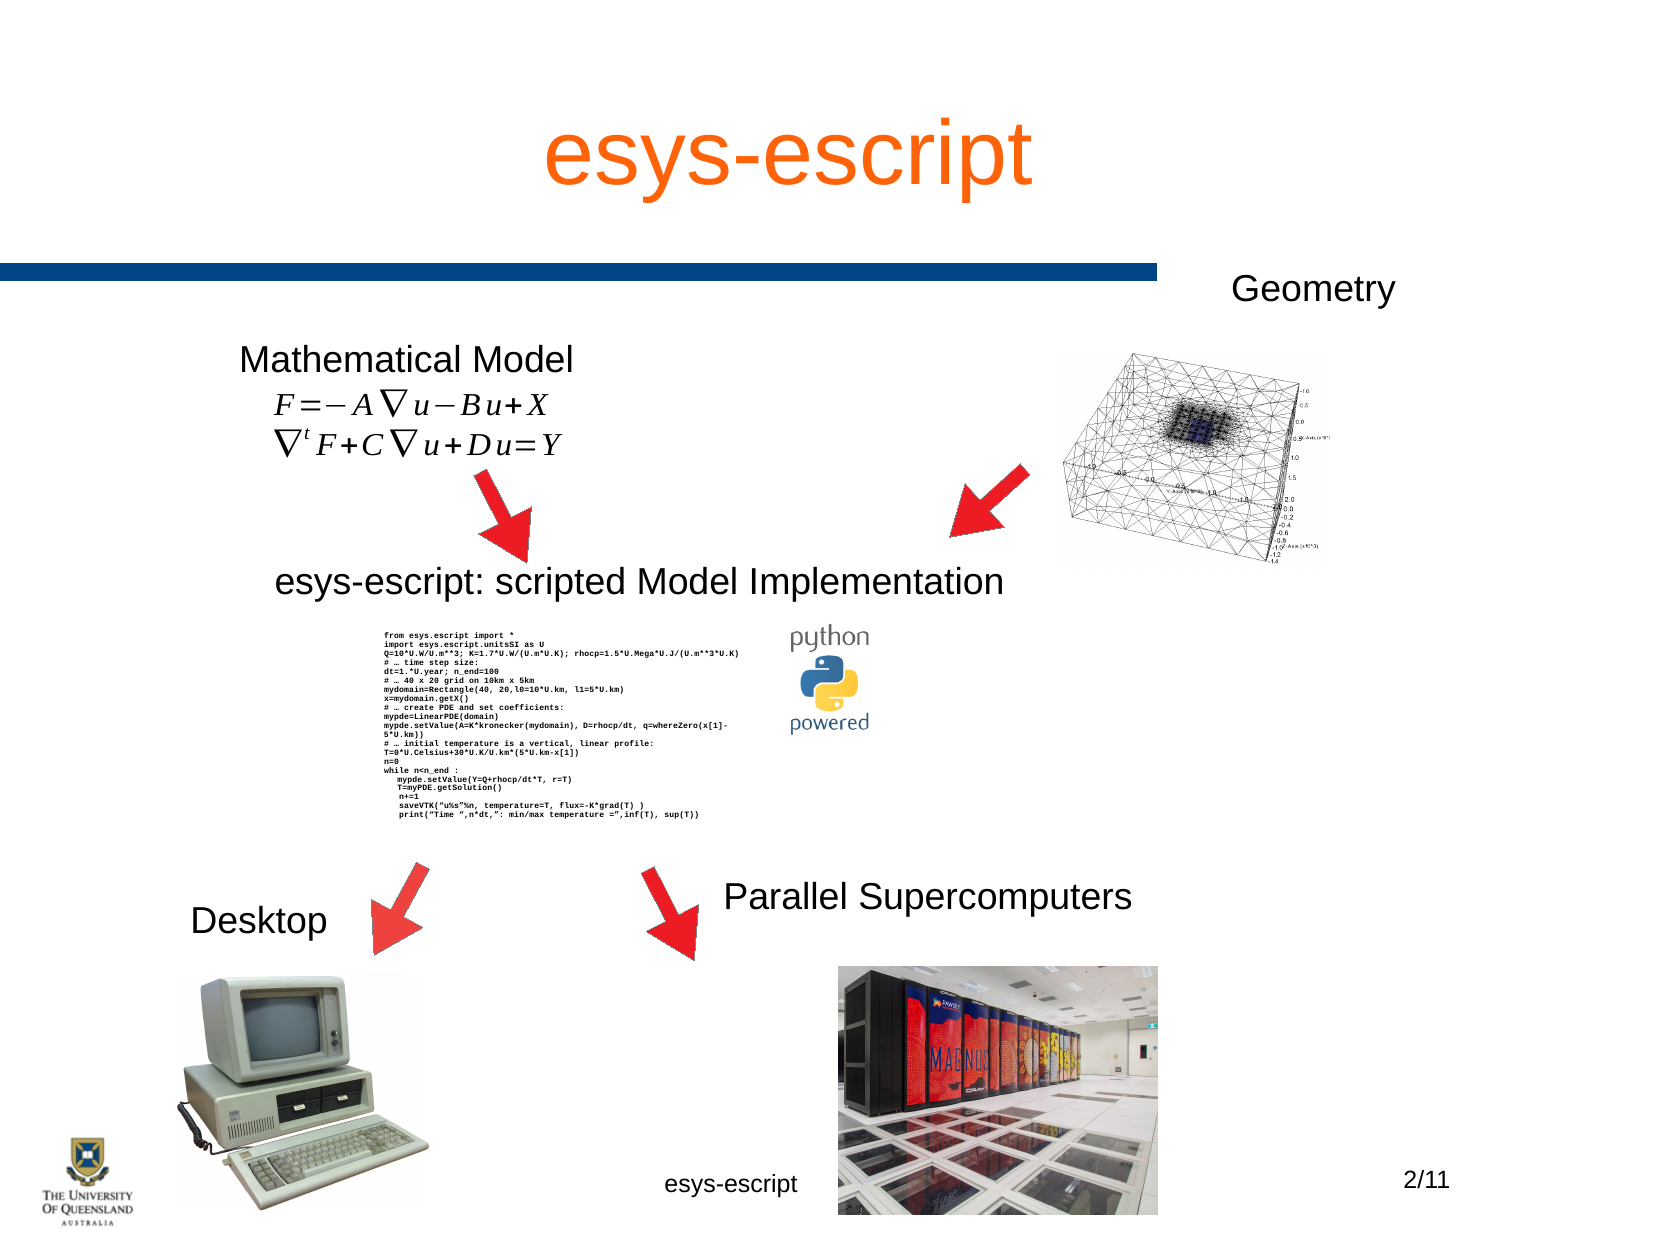

# esys-escript
Geometry
Mathematical Model
esys-escript: scripted Model Implementation
from esys.escript import *
import esys.escript.unitsSI as U
Q=10*U.W/U.m**3; K=1.7*U.W/(U.m*U.K); rhocp=1.5*U.Mega*U.J/(U.m**3*U.K)
# … time step size:
dt=1.*U.year; n_end=100
# … 40 x 20 grid on 10km x 5km
mydomain=Rectangle(40, 20,l0=10*U.km, l1=5*U.km)
x=mydomain.getX()
# … create PDE and set coefficients:
mypde=LinearPDE(domain)
mypde.setValue(A=K*kronecker(mydomain),	D=rhocp/dt, q=whereZero(x[1]-5*U.km))
# … initial temperature is a vertical, linear profile:
T=0*U.Celsius+30*U.K/U.km*(5*U.km-x[1])
n=0
while n<n_end :
 	mypde.setValue(Y=Q+rhocp/dt*T, r=T)
 		T=myPDE.getSolution()
 n+=1
 saveVTK(“u%s”%n, temperature=T, flux=-K*grad(T) )
 print(“Time “,n*dt,”: min/max temperature =”,inf(T), sup(T))
Parallel Supercomputers
Desktop